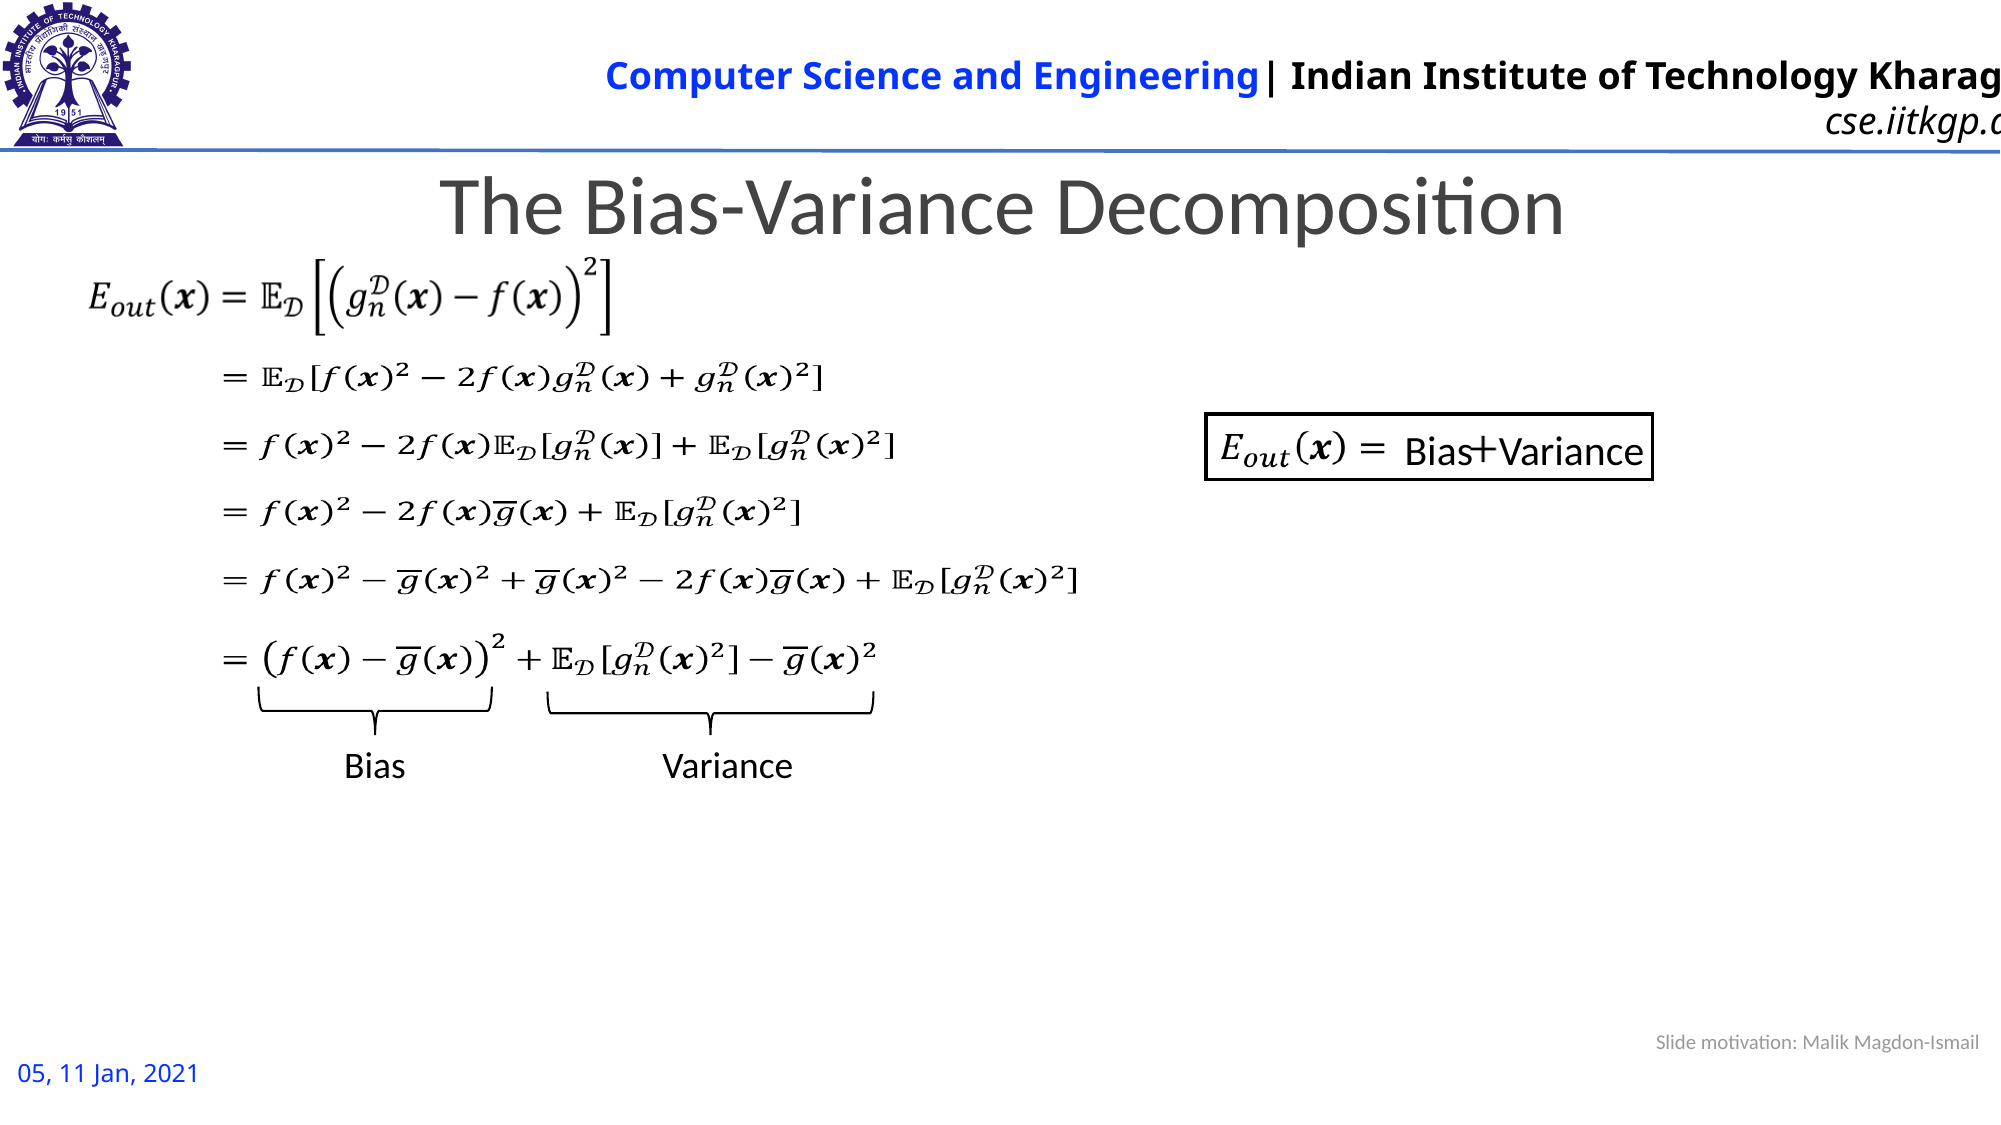

The Bias-Variance Decomposition
Bias
Variance
Bias
Variance
Slide motivation: Malik Magdon-Ismail
05, 11 Jan, 2021